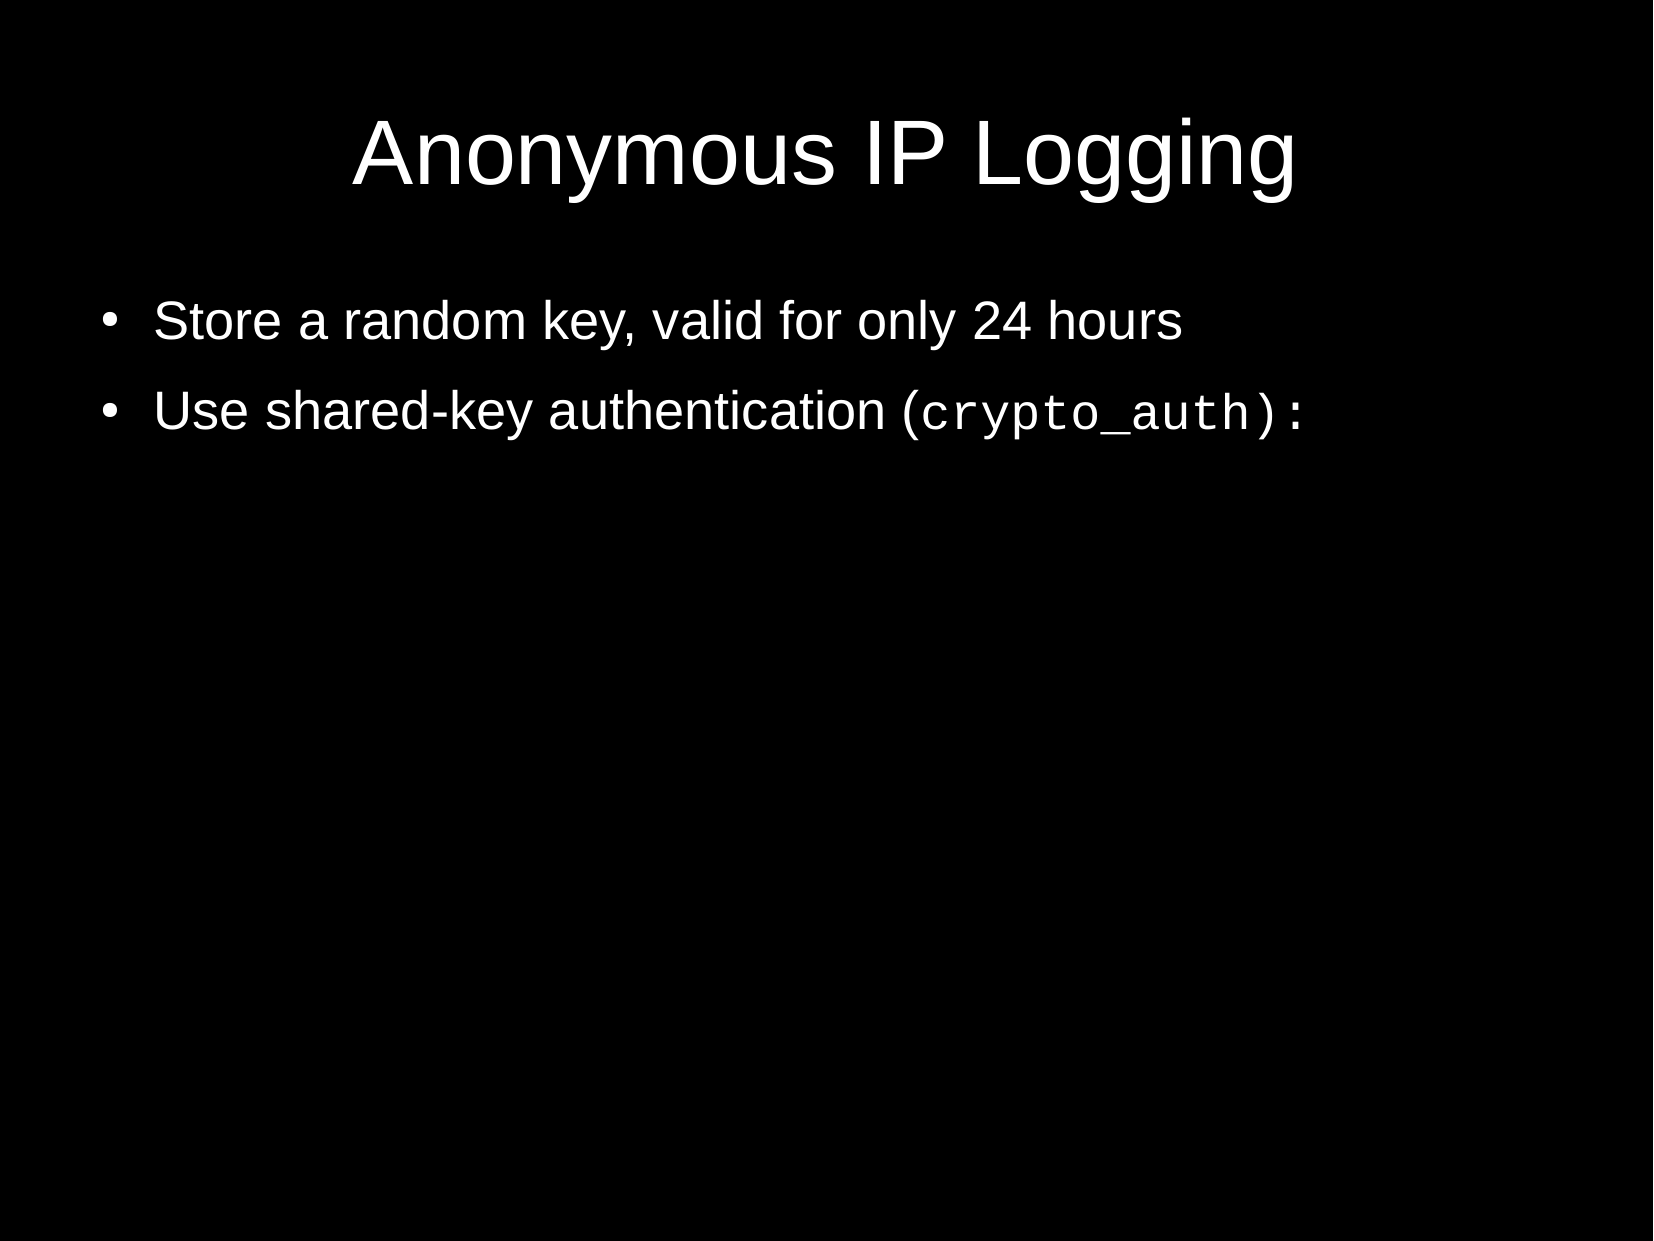

# Anonymous IP Logging
Store a random key, valid for only 24 hours
Use shared-key authentication (crypto_auth):